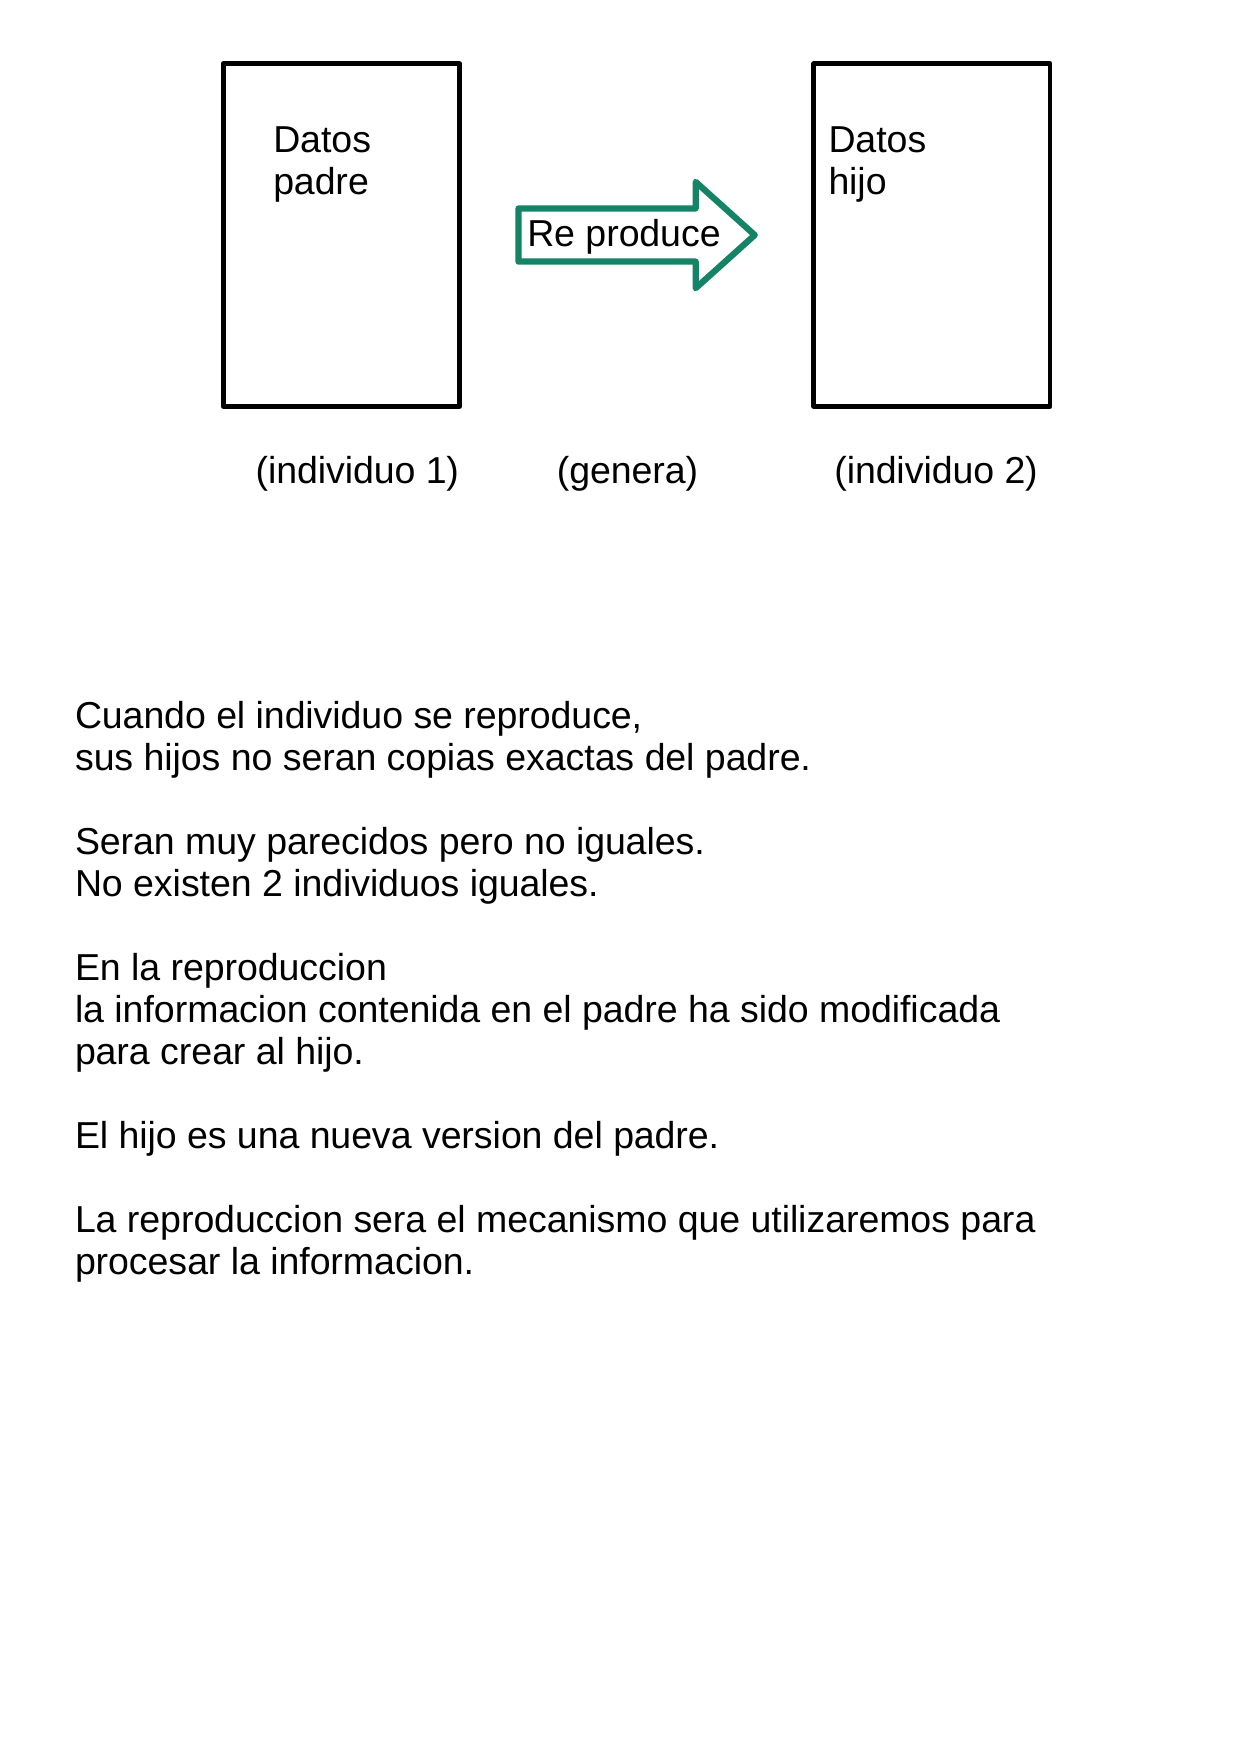

Datos
padre
Datos
hijo
Re produce
(individuo 1)
(genera)
(individuo 2)
Cuando el individuo se reproduce,
sus hijos no seran copias exactas del padre.
Seran muy parecidos pero no iguales.
No existen 2 individuos iguales.
En la reproduccion
la informacion contenida en el padre ha sido modificada
para crear al hijo.
El hijo es una nueva version del padre.
La reproduccion sera el mecanismo que utilizaremos para procesar la informacion.